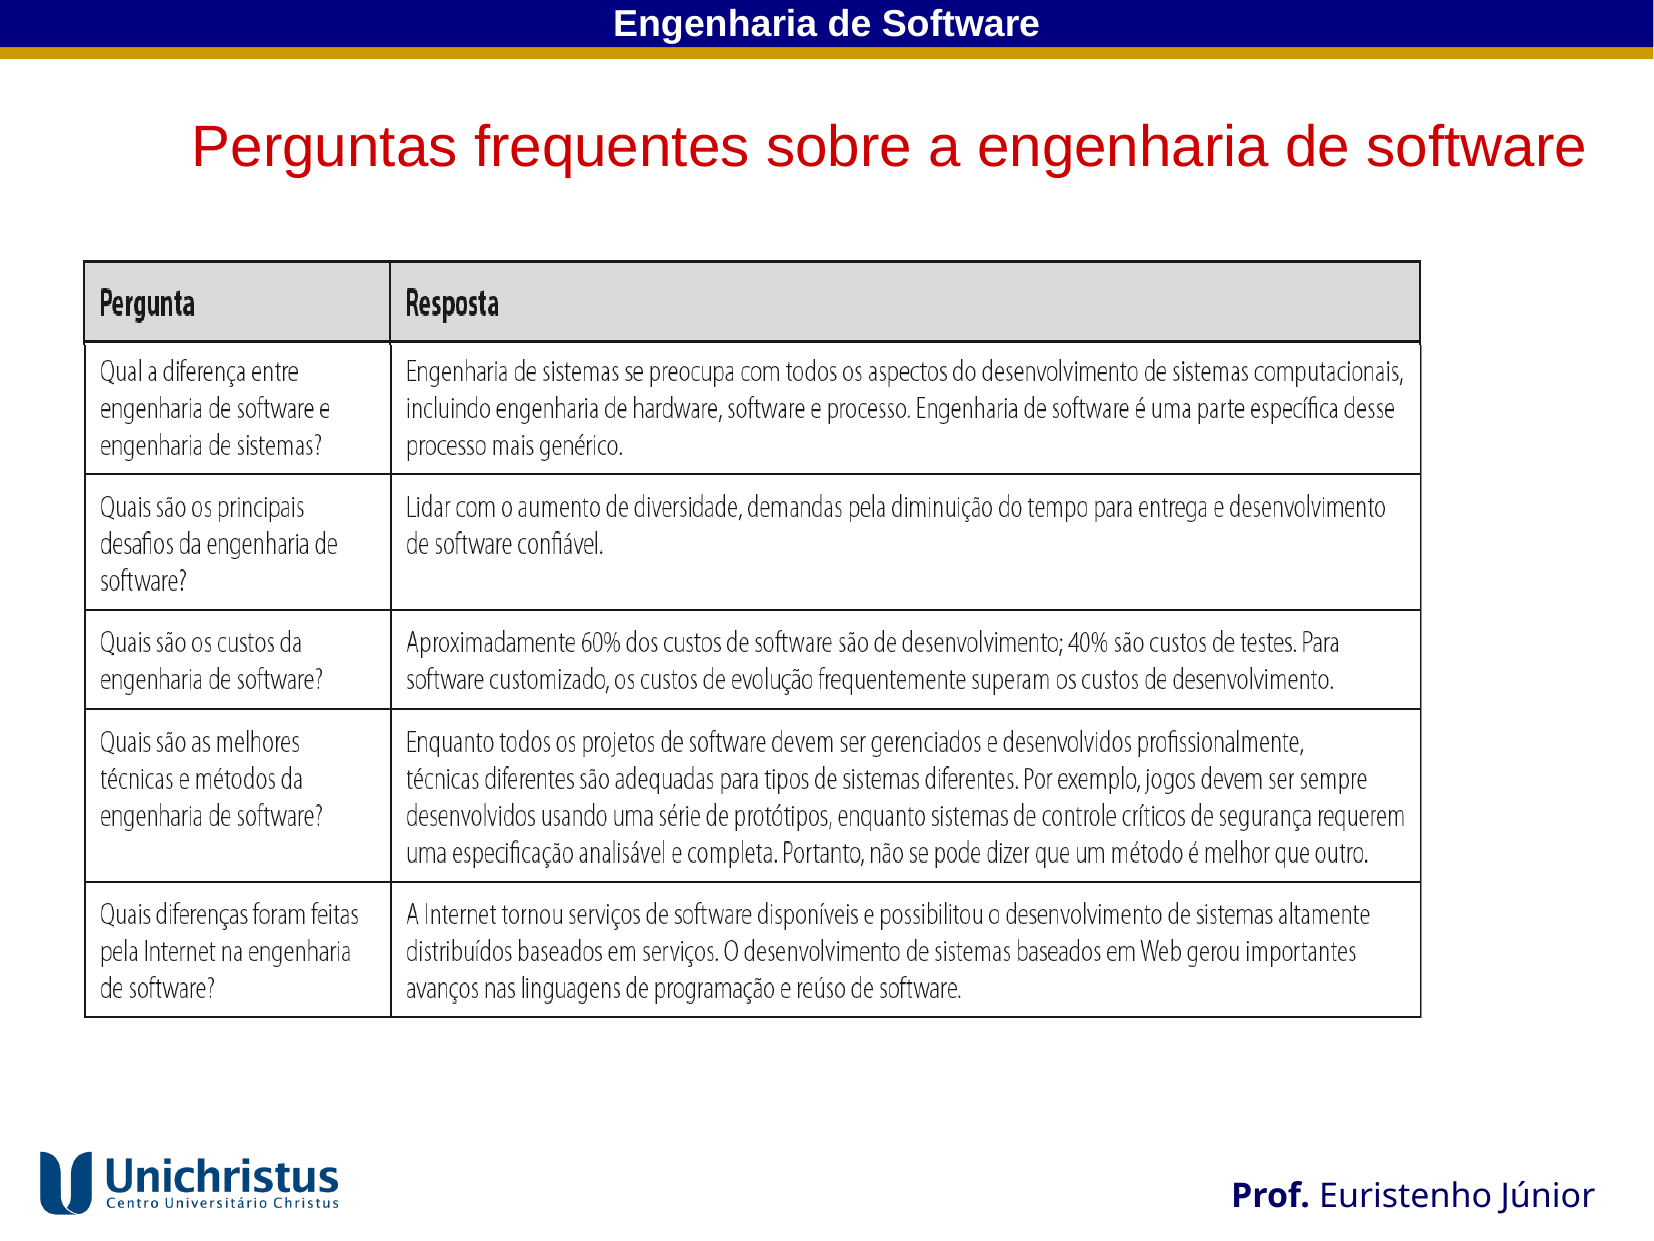

Engenharia de Software
Perguntas frequentes sobre a engenharia de software
Prof. Euristenho Júnior